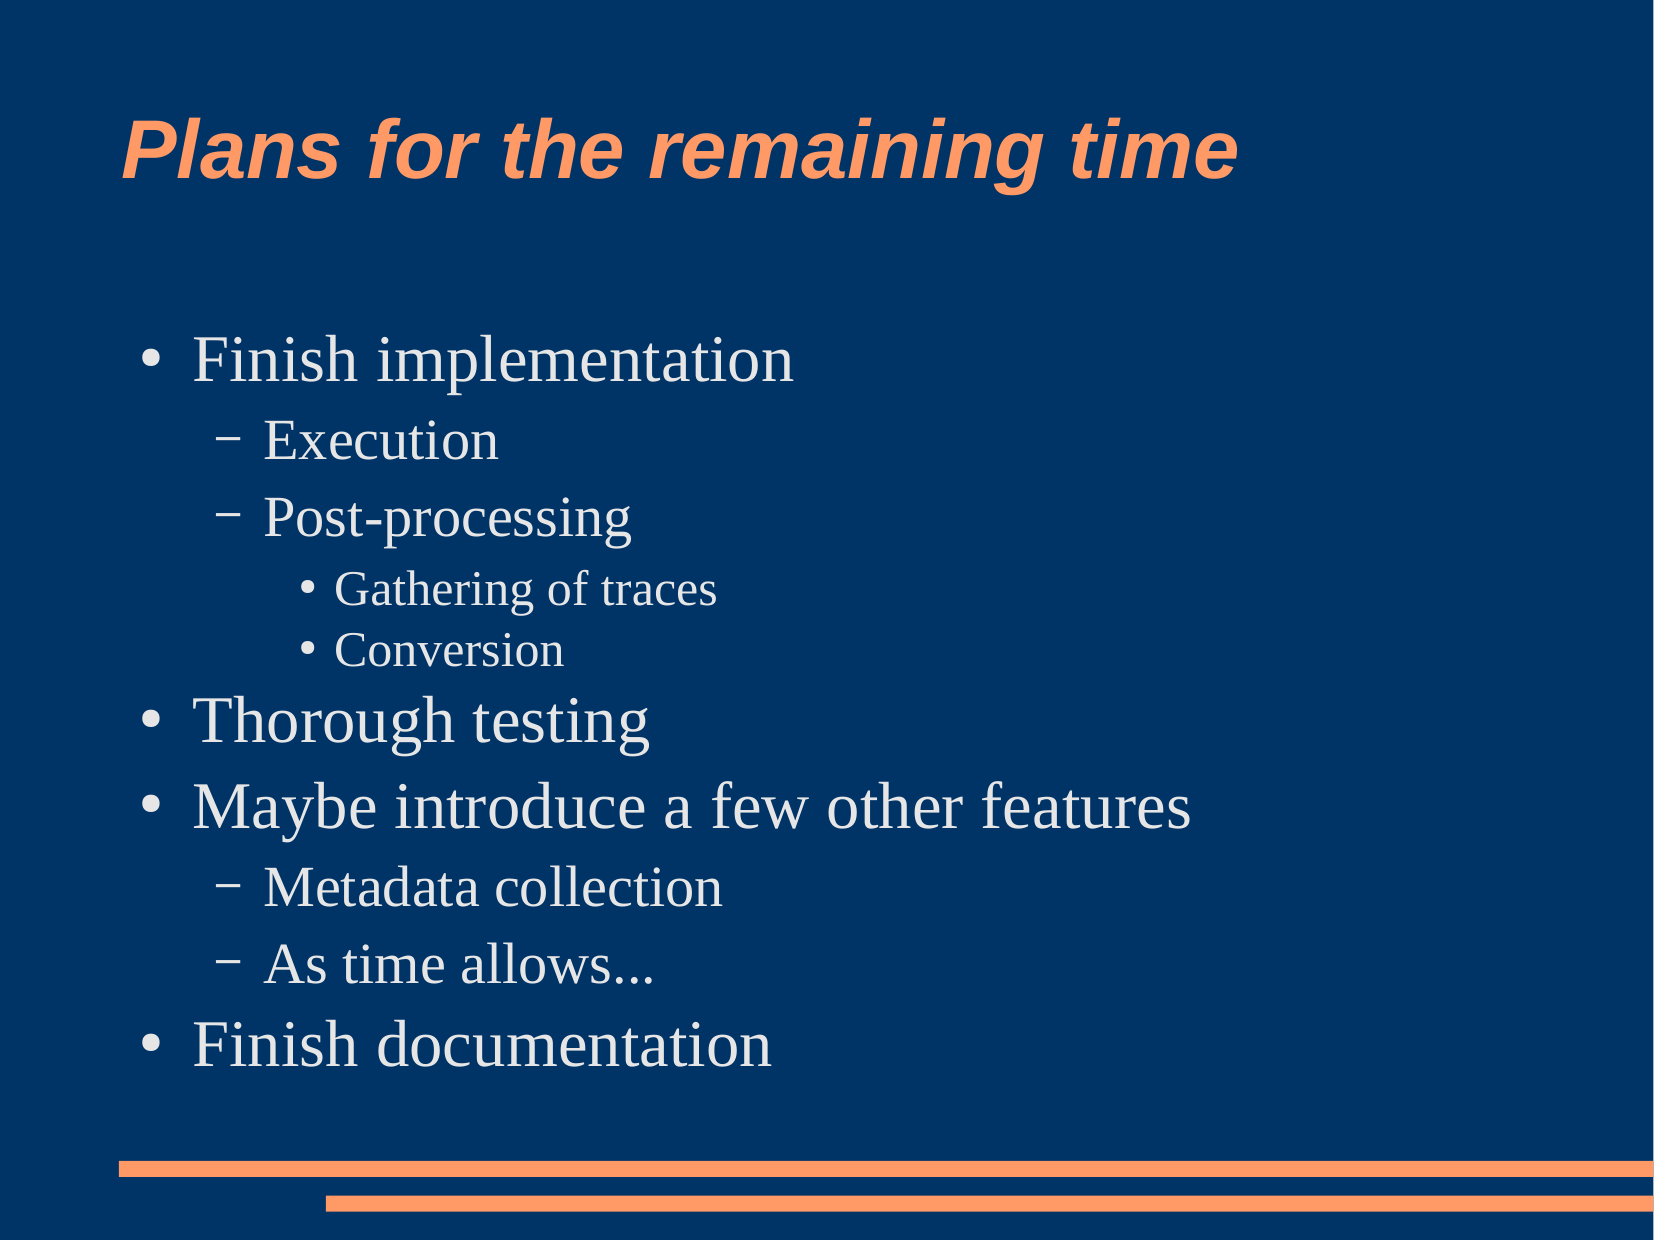

# Plans for the remaining time
Finish implementation
Execution
Post-processing
Gathering of traces
Conversion
Thorough testing
Maybe introduce a few other features
Metadata collection
As time allows...
Finish documentation